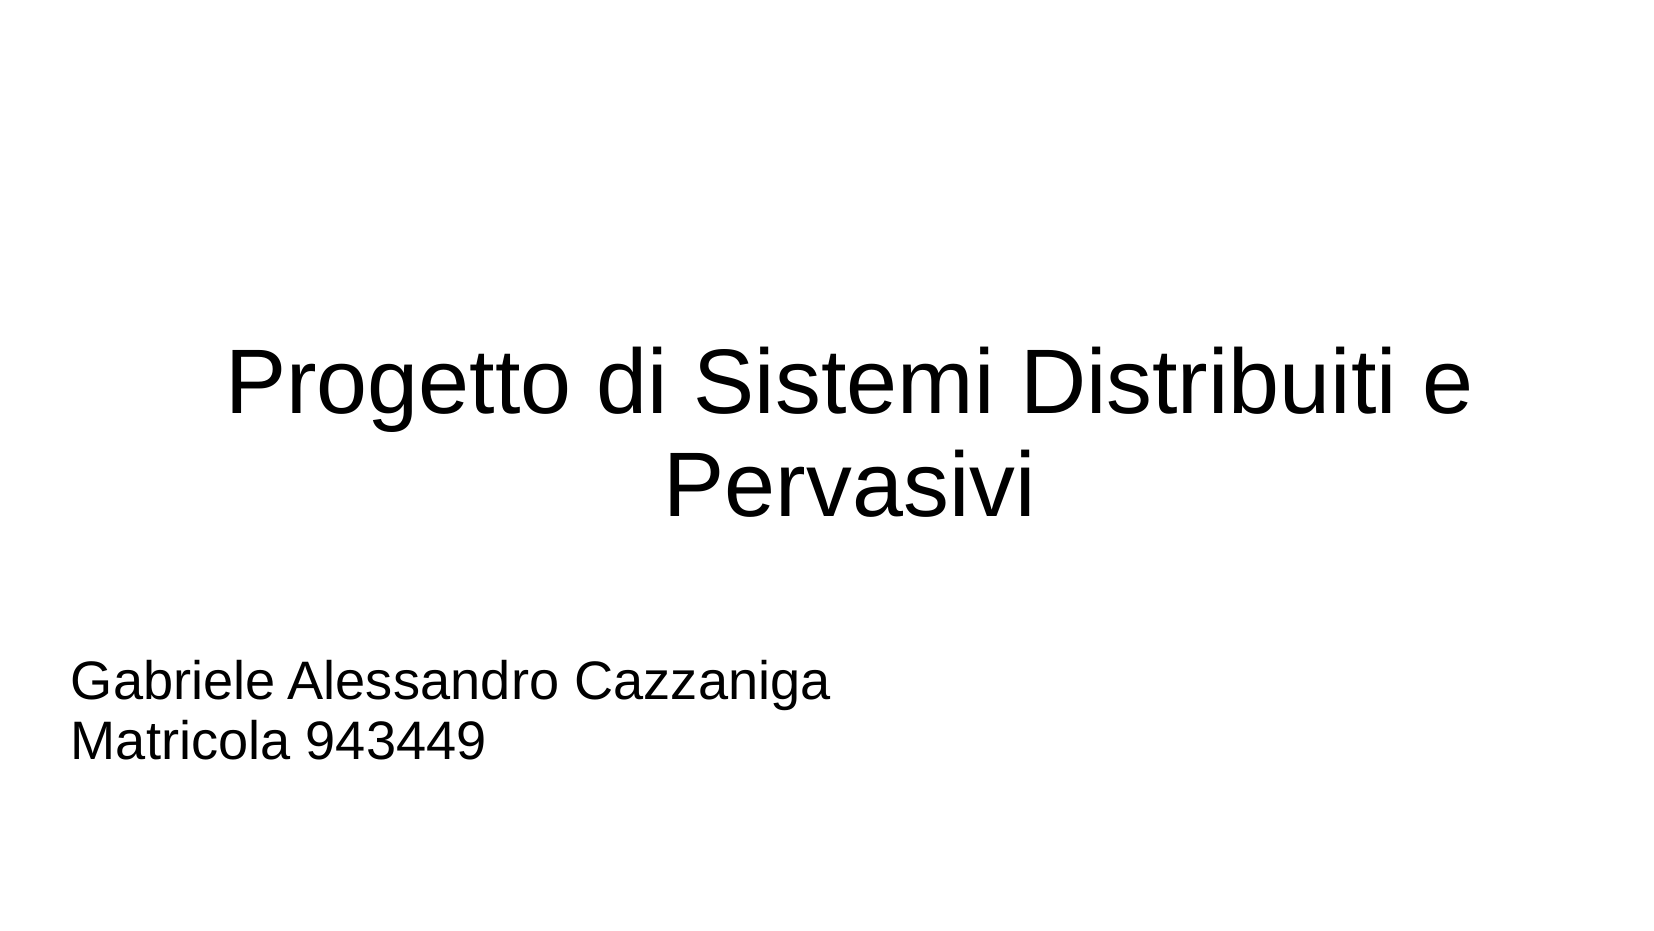

# Progetto di Sistemi Distribuiti e Pervasivi
Gabriele Alessandro Cazzaniga
Matricola 943449